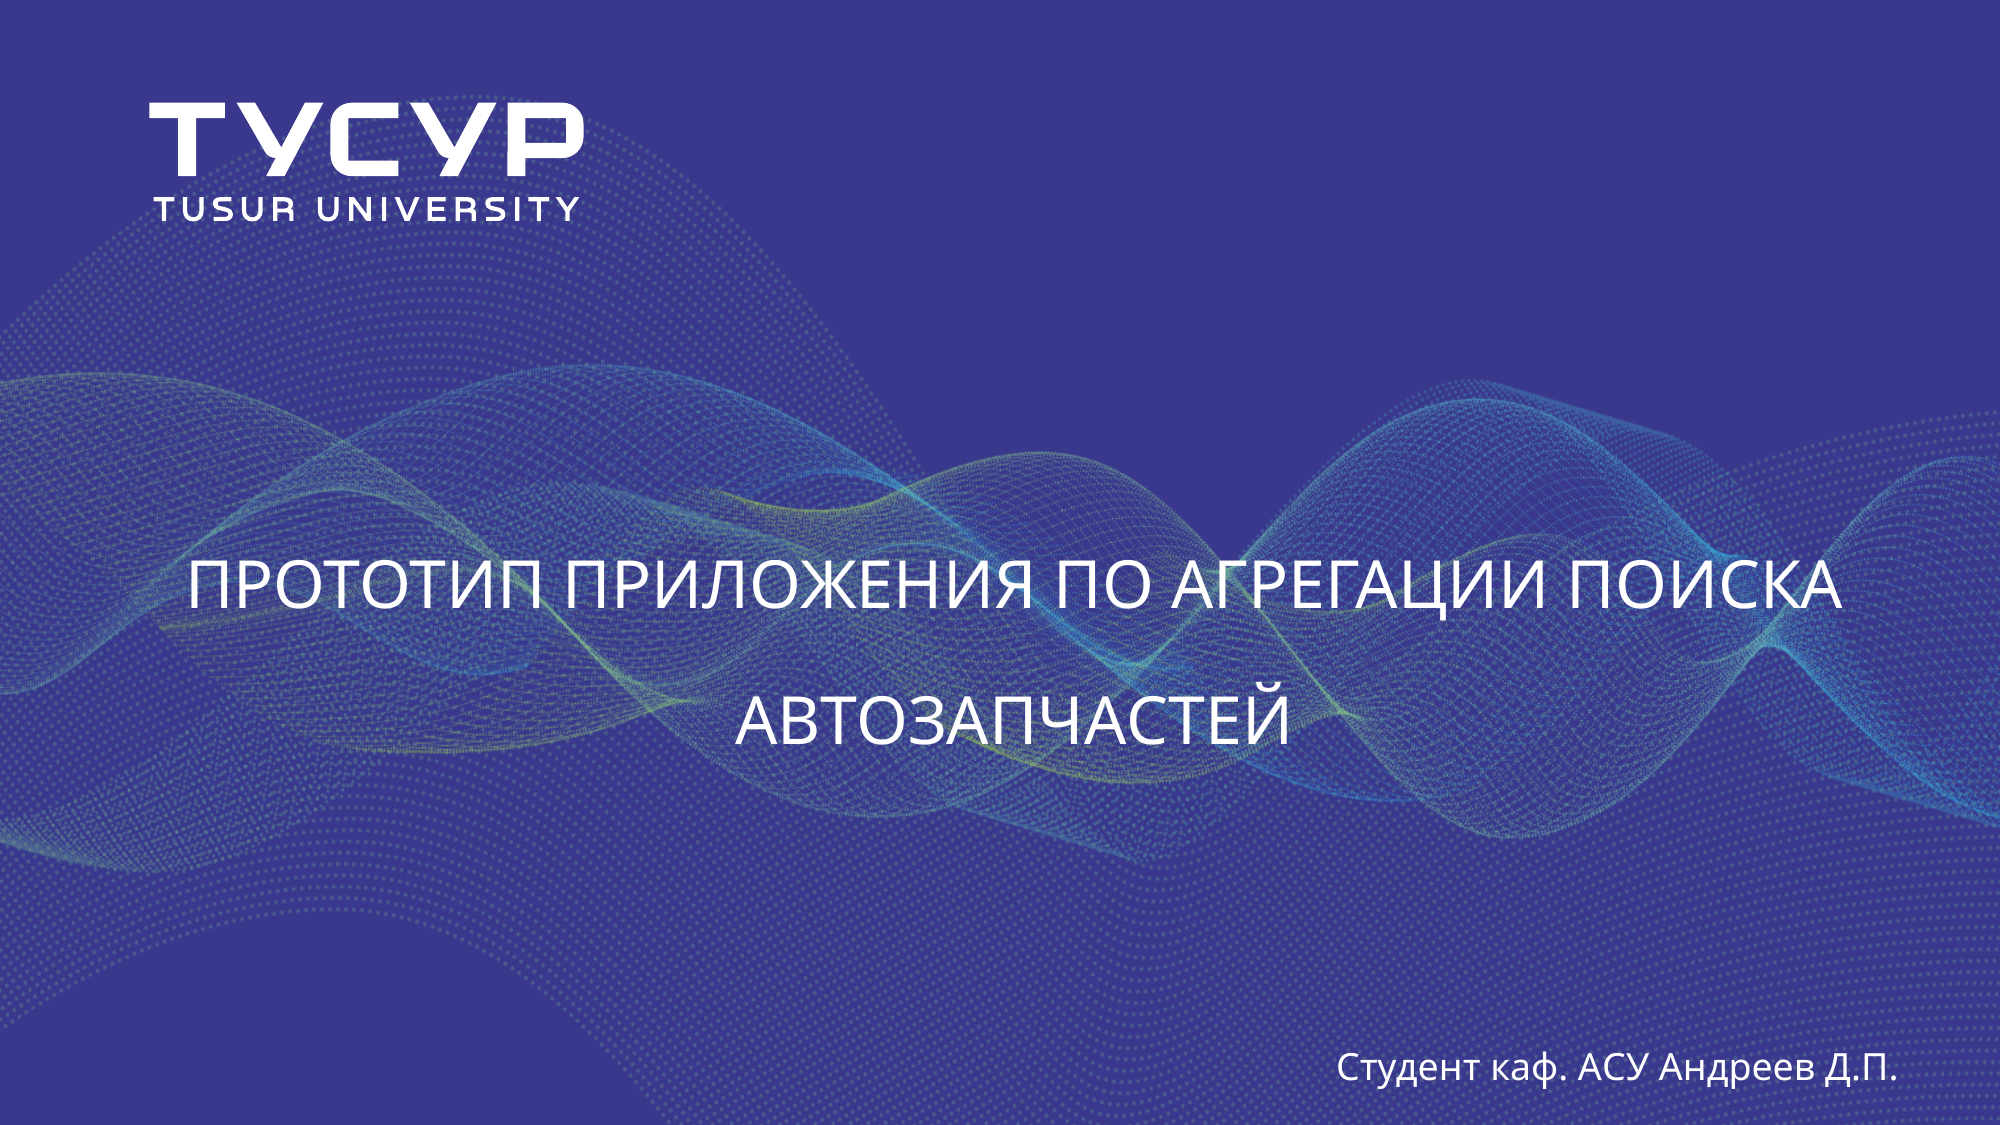

# ПРОТОТИП ПРИЛОЖЕНИЯ ПО АГРЕГАЦИИ ПОИСКА АВТОЗАПЧАСТЕЙ
Студент каф. АСУ Андреев Д.П.